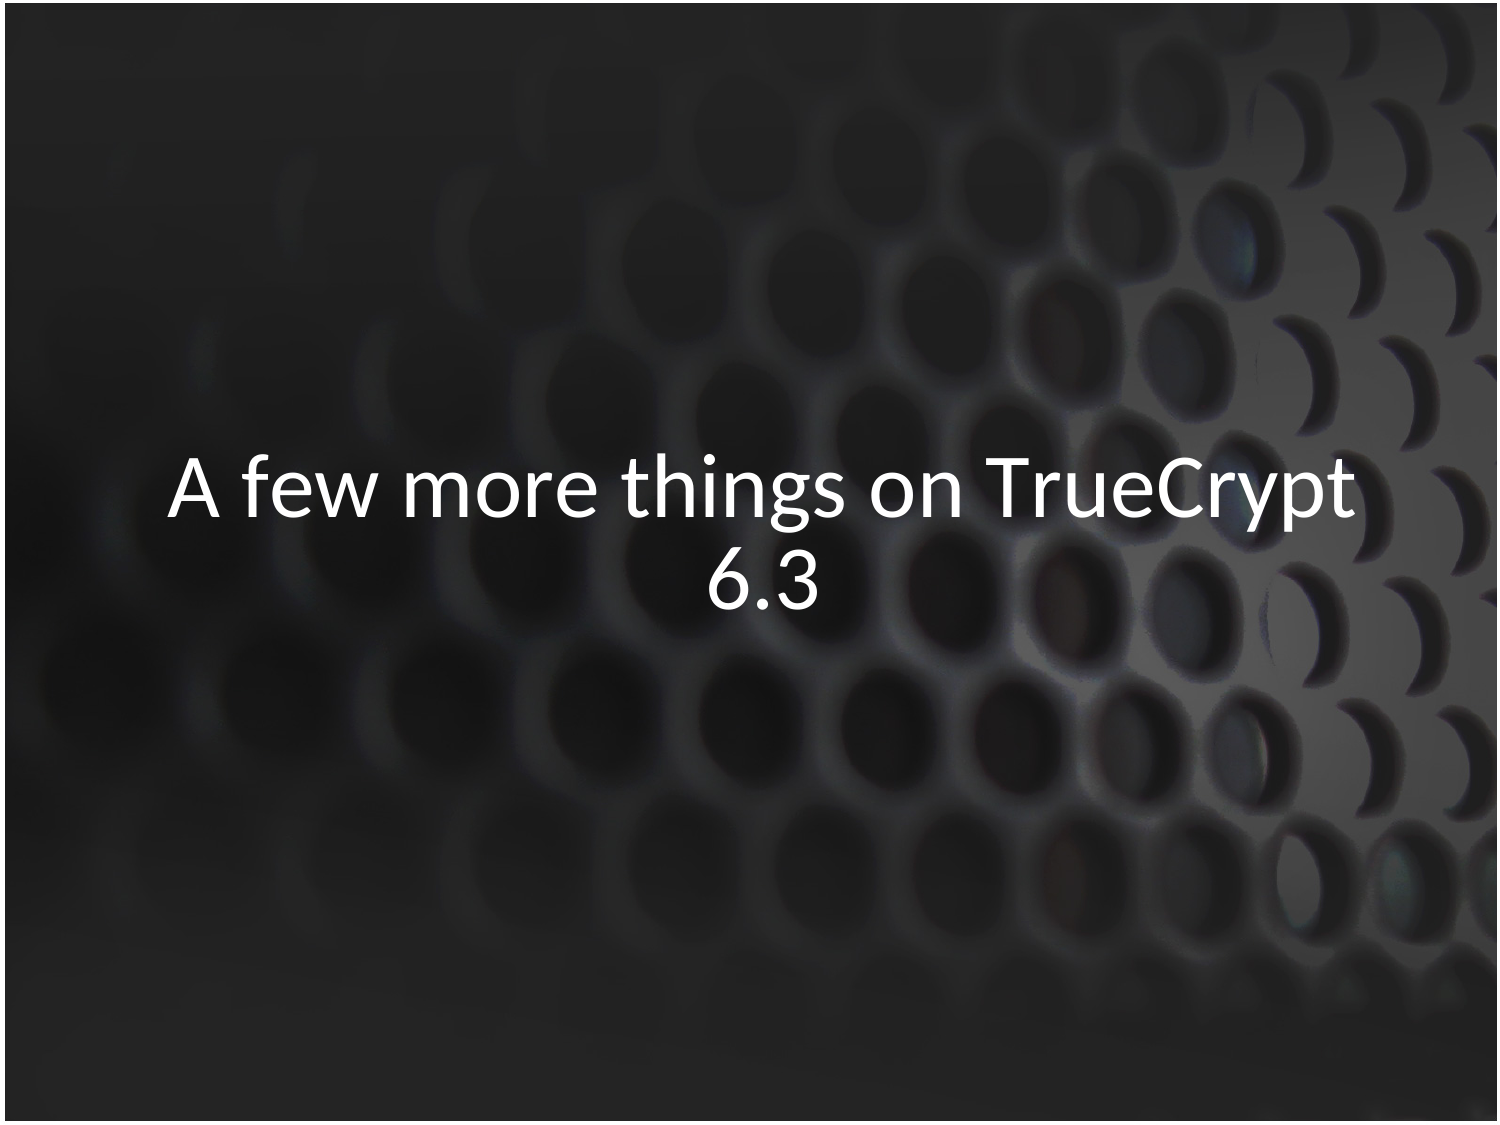

# A few more things on TrueCrypt 6.3